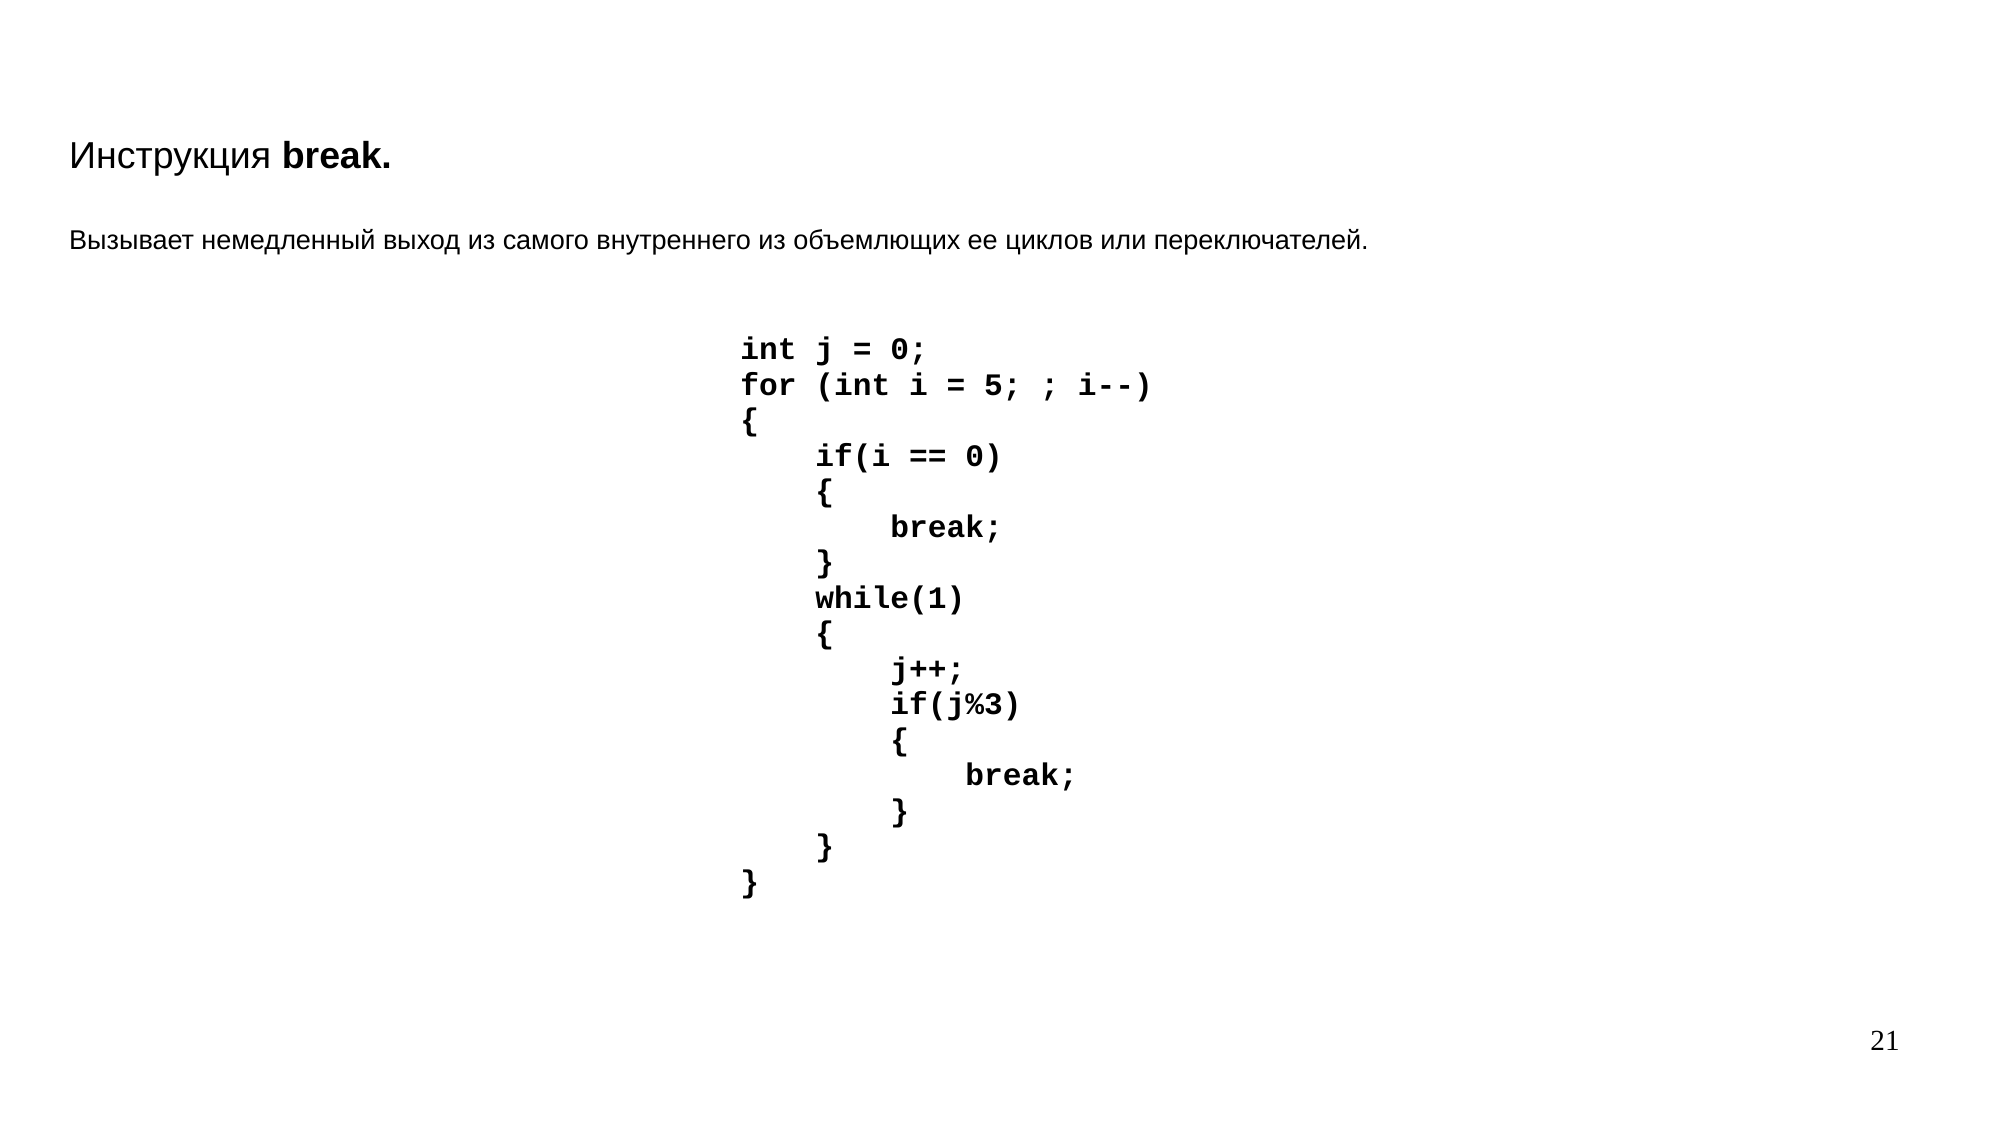

Инструкция break.
Вызывает немедленный выход из самого внутреннего из объемлющих ее циклов или переключателей.
int j = 0;
for (int i = 5; ; i--)
{
	if(i == 0)
 {
 break;
 }
	while(1)
 {
 j++;
 if(j%3)
 {
 break;
 }
 }
}
21